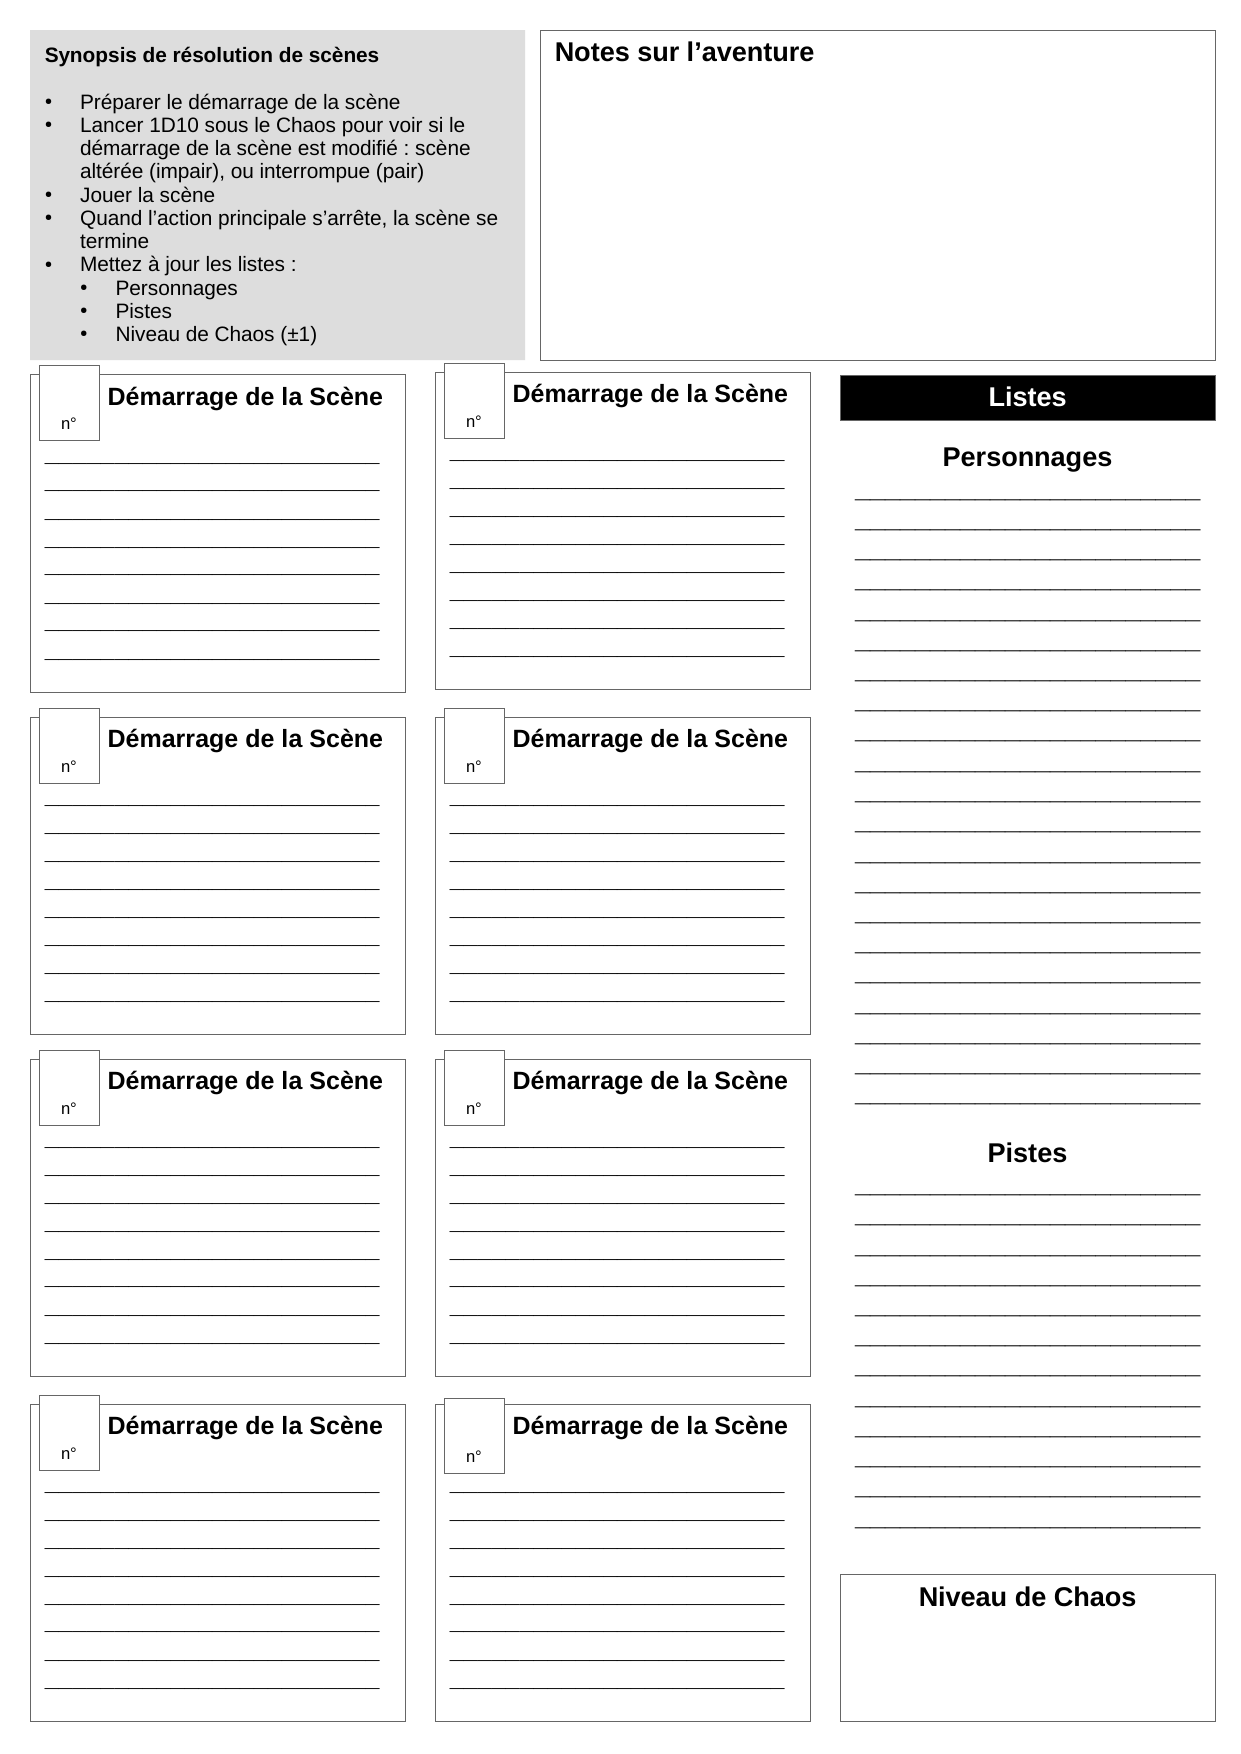

Synopsis de résolution de scènes
Préparer le démarrage de la scène
Lancer 1D10 sous le Chaos pour voir si le démarrage de la scène est modifié : scène altérée (impair), ou interrompue (pair)
Jouer la scène
Quand l’action principale s’arrête, la scène se termine
Mettez à jour les listes :
Personnages
Pistes
Niveau de Chaos (±1)
Notes sur l’aventure
n°
n°
 Démarrage de la Scène
________________________
________________________
________________________
________________________________________________________________________________________________
________________________
 Démarrage de la Scène
________________________
________________________
________________________
________________________________________________________________________________________________
________________________
Listes
Personnages
___________________________________________________________________________________________________________________________________________________________________________________________________________________________________________________________________________________________________________________________________________________________________________________________________________________________________________________________________________________________________
Pistes
____________________________________________________________________________________________________________________________________________________________________________________________________________________________________________________________________________________
n°
n°
 Démarrage de la Scène
________________________
________________________
________________________
________________________________________________________________________________________________
________________________
 Démarrage de la Scène
________________________
________________________
________________________
________________________________________________________________________________________________
________________________
n°
n°
 Démarrage de la Scène
________________________
________________________
________________________
________________________________________________________________________________________________
________________________
 Démarrage de la Scène
________________________
________________________
________________________
________________________________________________________________________________________________
________________________
n°
n°
 Démarrage de la Scène
________________________
________________________
________________________
________________________________________________________________________________________________
________________________
 Démarrage de la Scène
________________________
________________________
________________________
________________________________________________________________________________________________
________________________
Niveau de Chaos